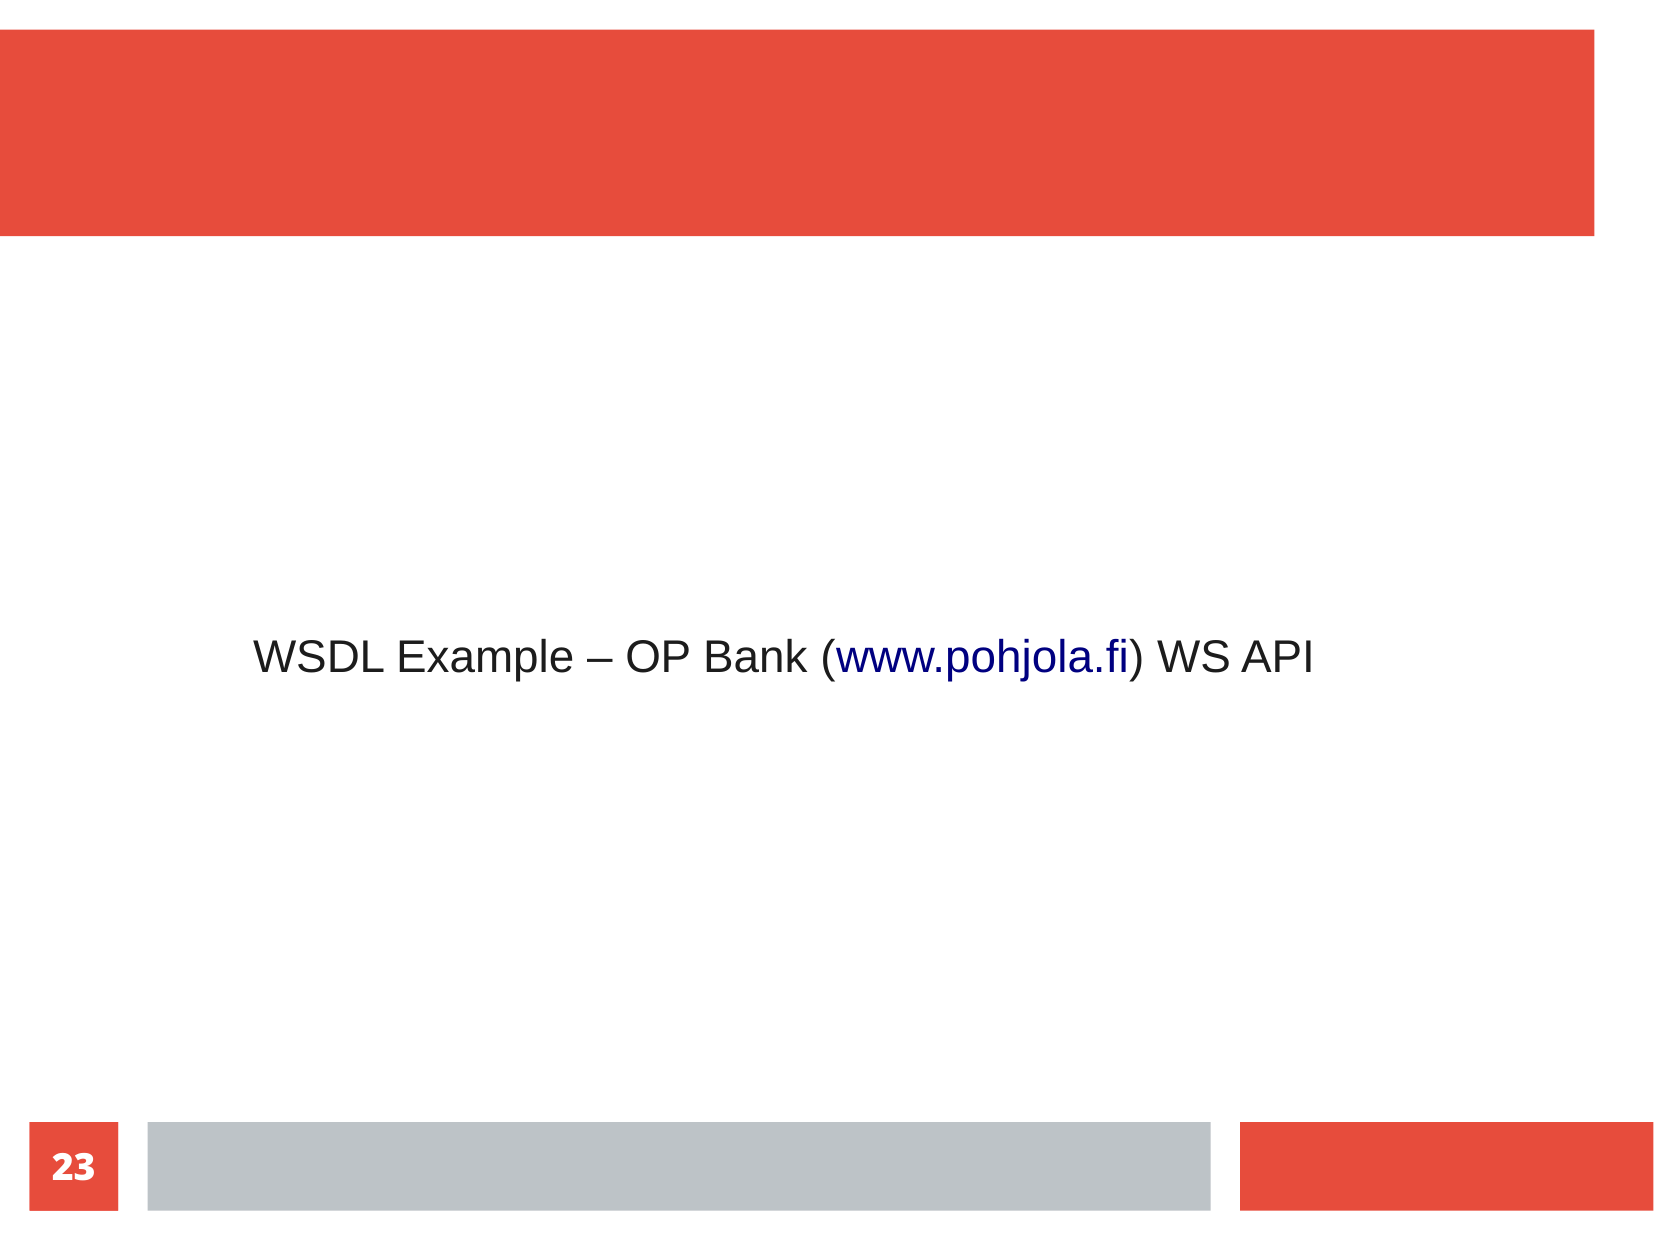

#
 WSDL Example – OP Bank (www.pohjola.fi) WS API
23